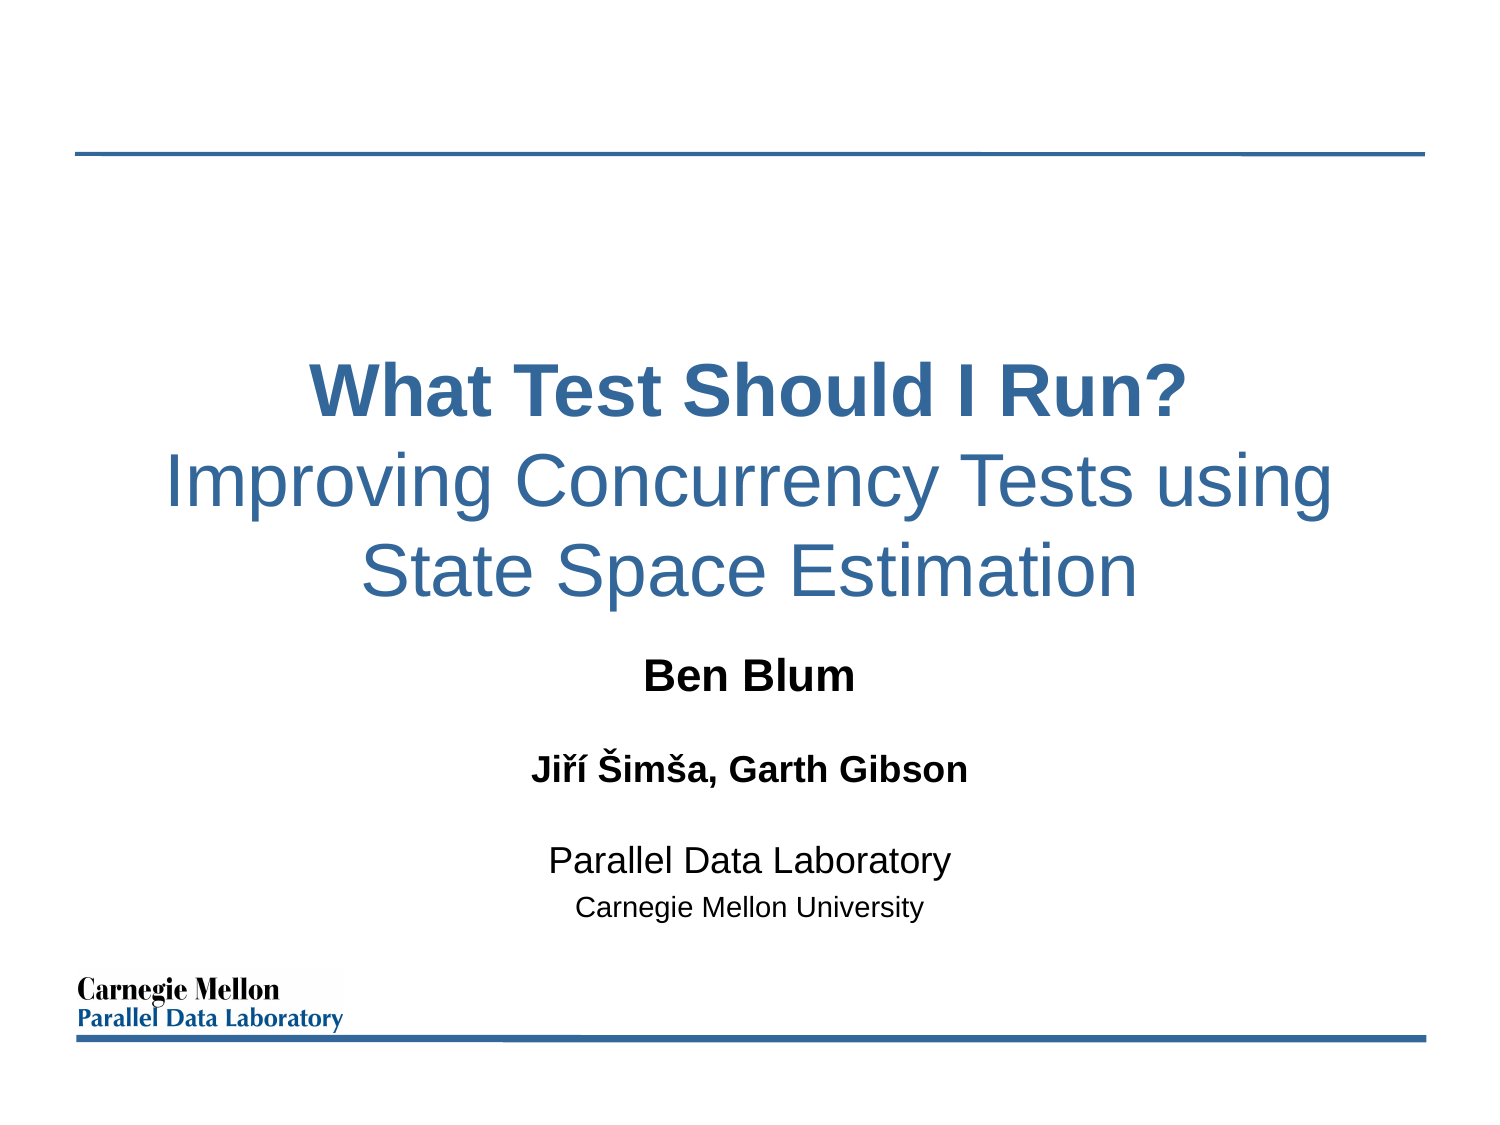

# What Test Should I Run? Improving Concurrency Tests using State Space Estimation
Ben Blum
Jiří Šimša, Garth Gibson
Parallel Data Laboratory
Carnegie Mellon University